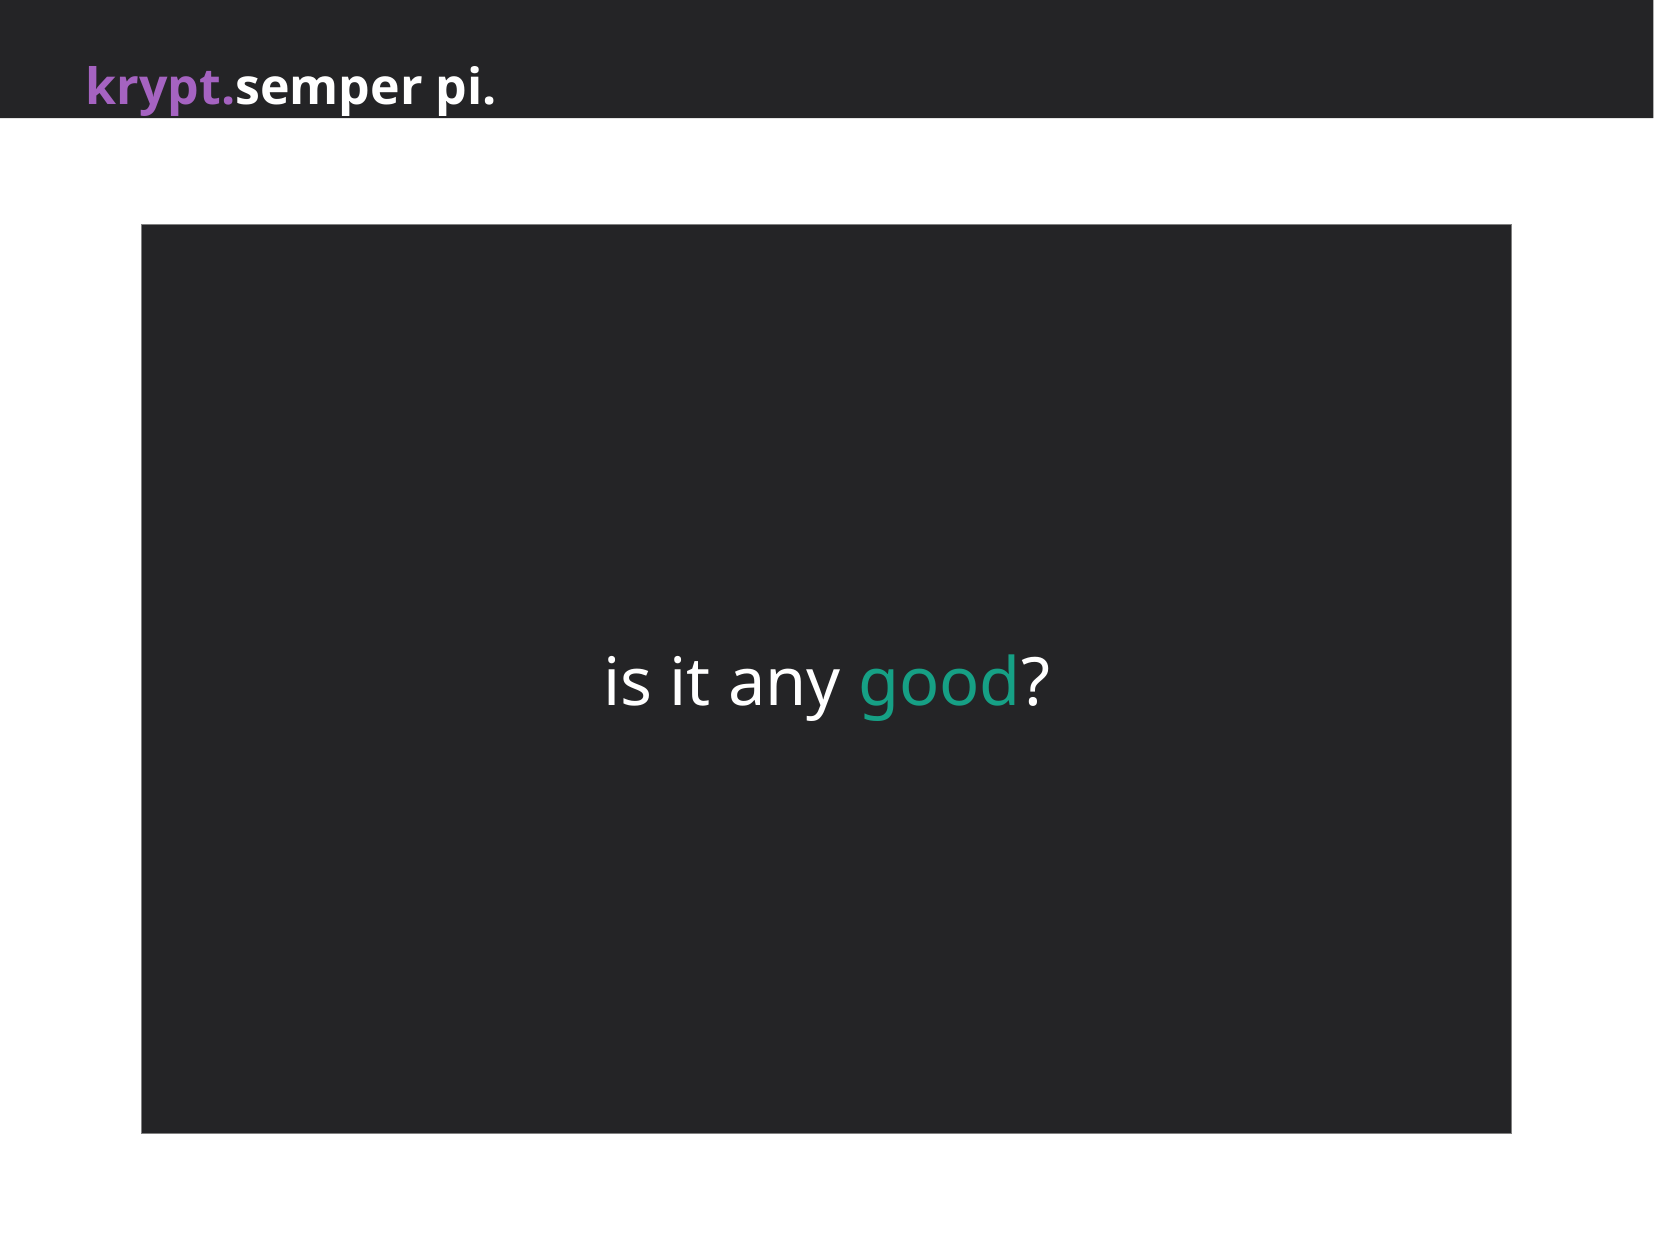

krypt.semper pi.
is it any good?
krypt first of all is a framework